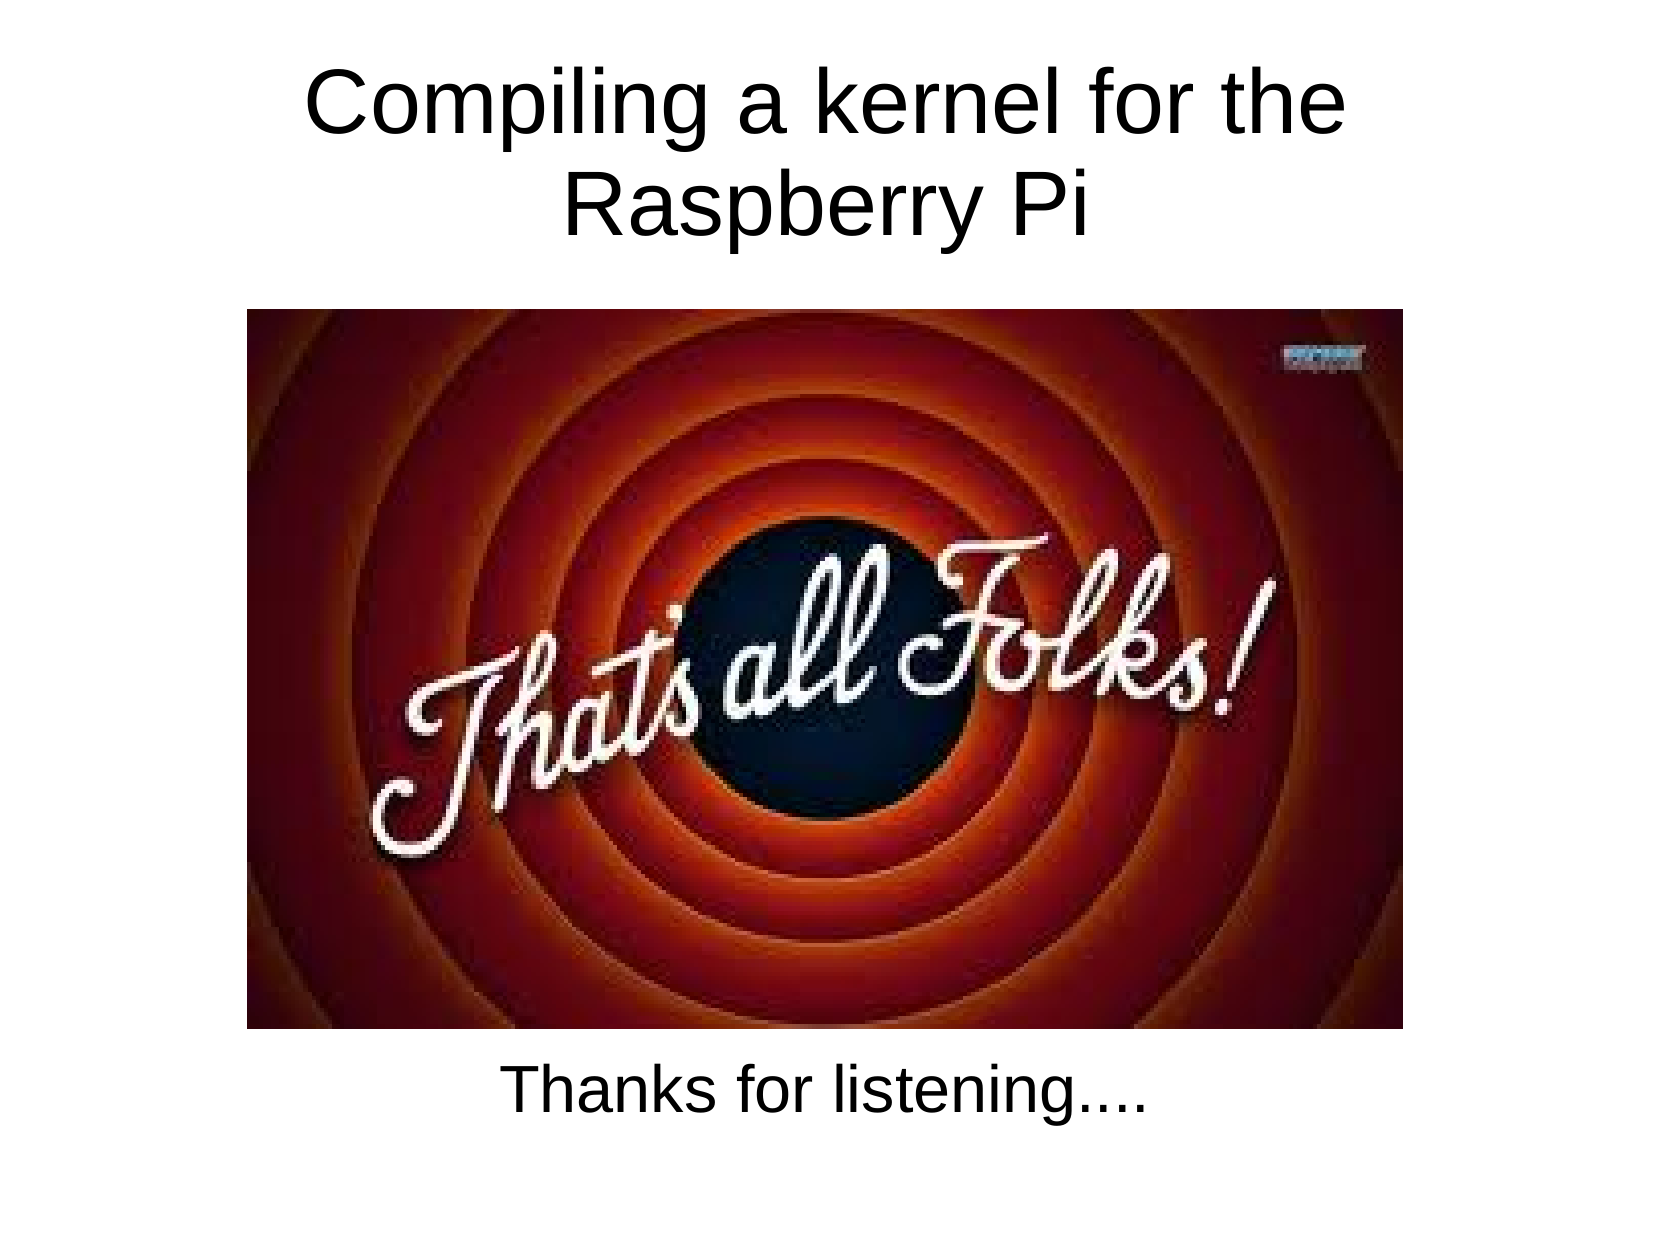

# Compiling a kernel for the Raspberry Pi
Thanks for listening....